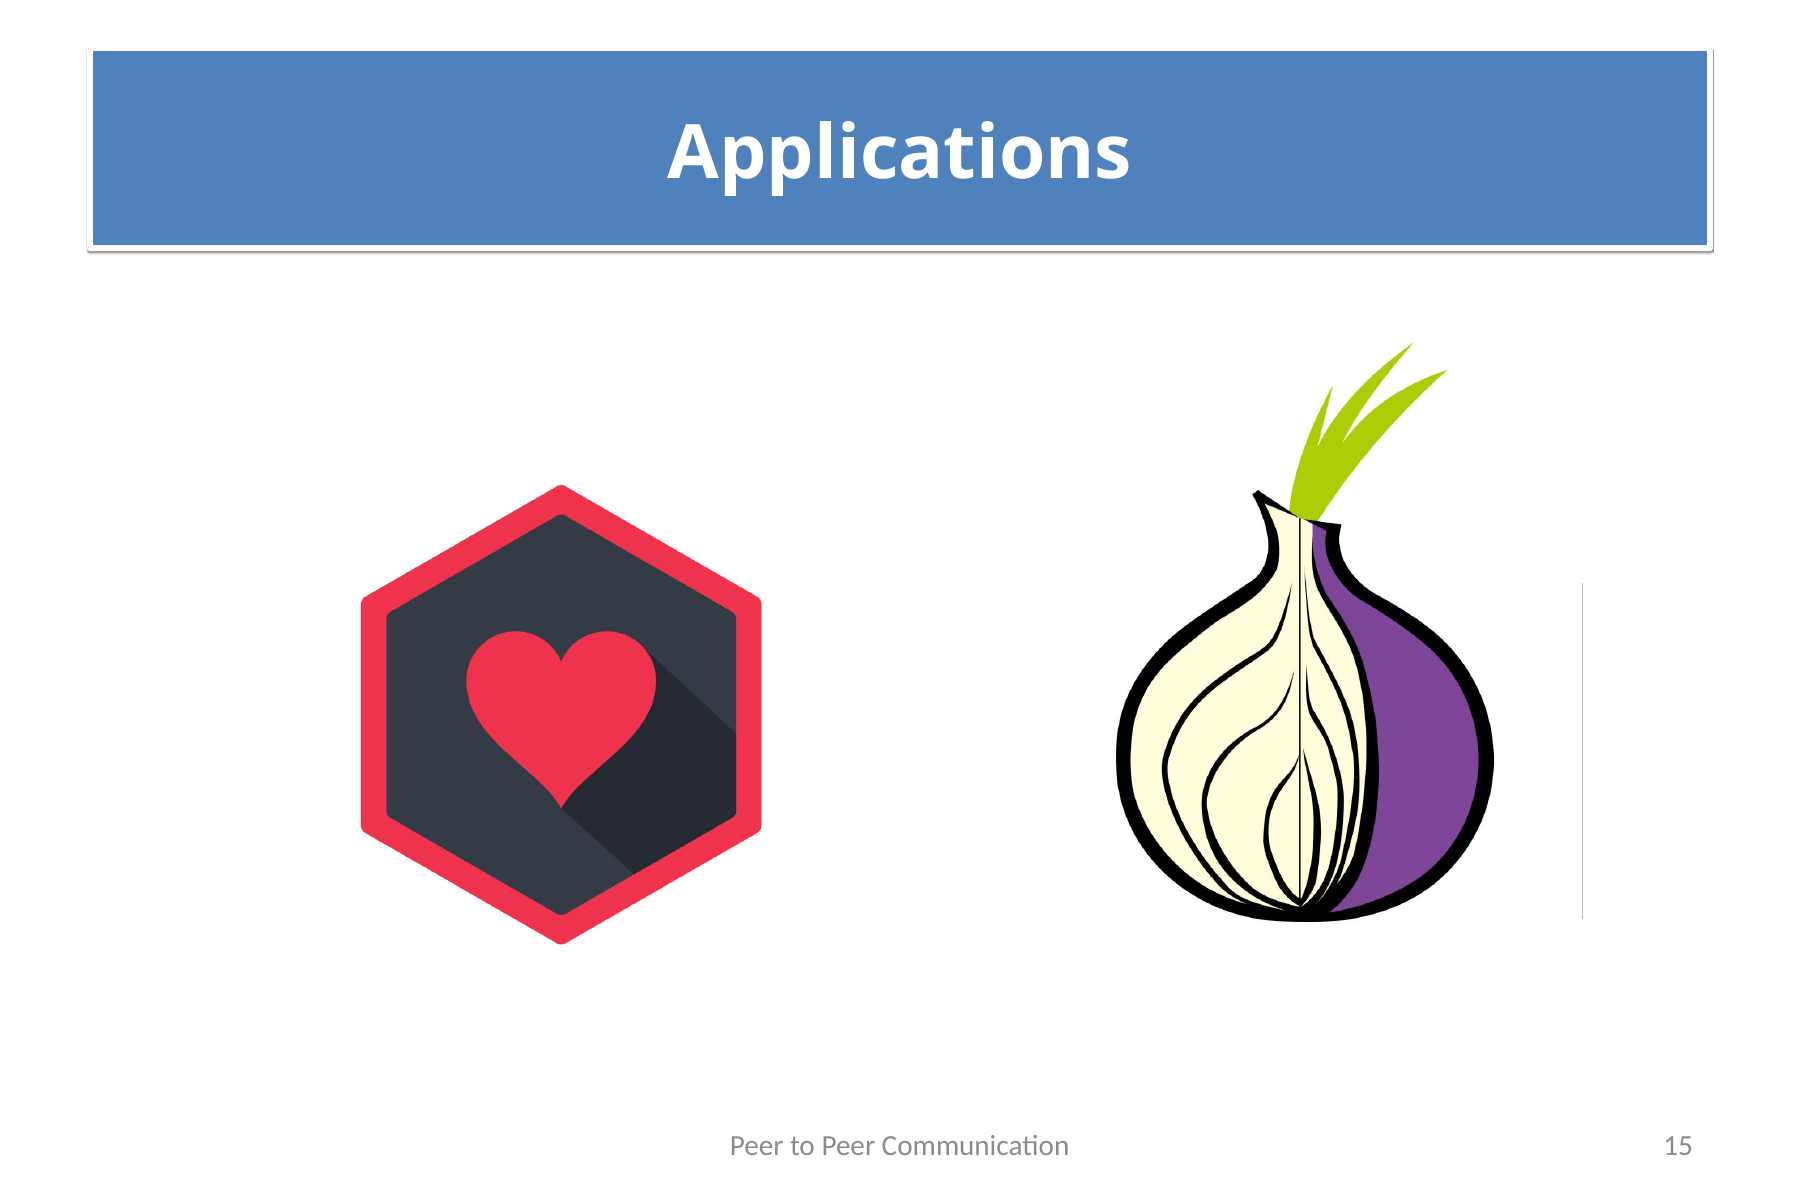

# Applications
Peer to Peer Communication
15